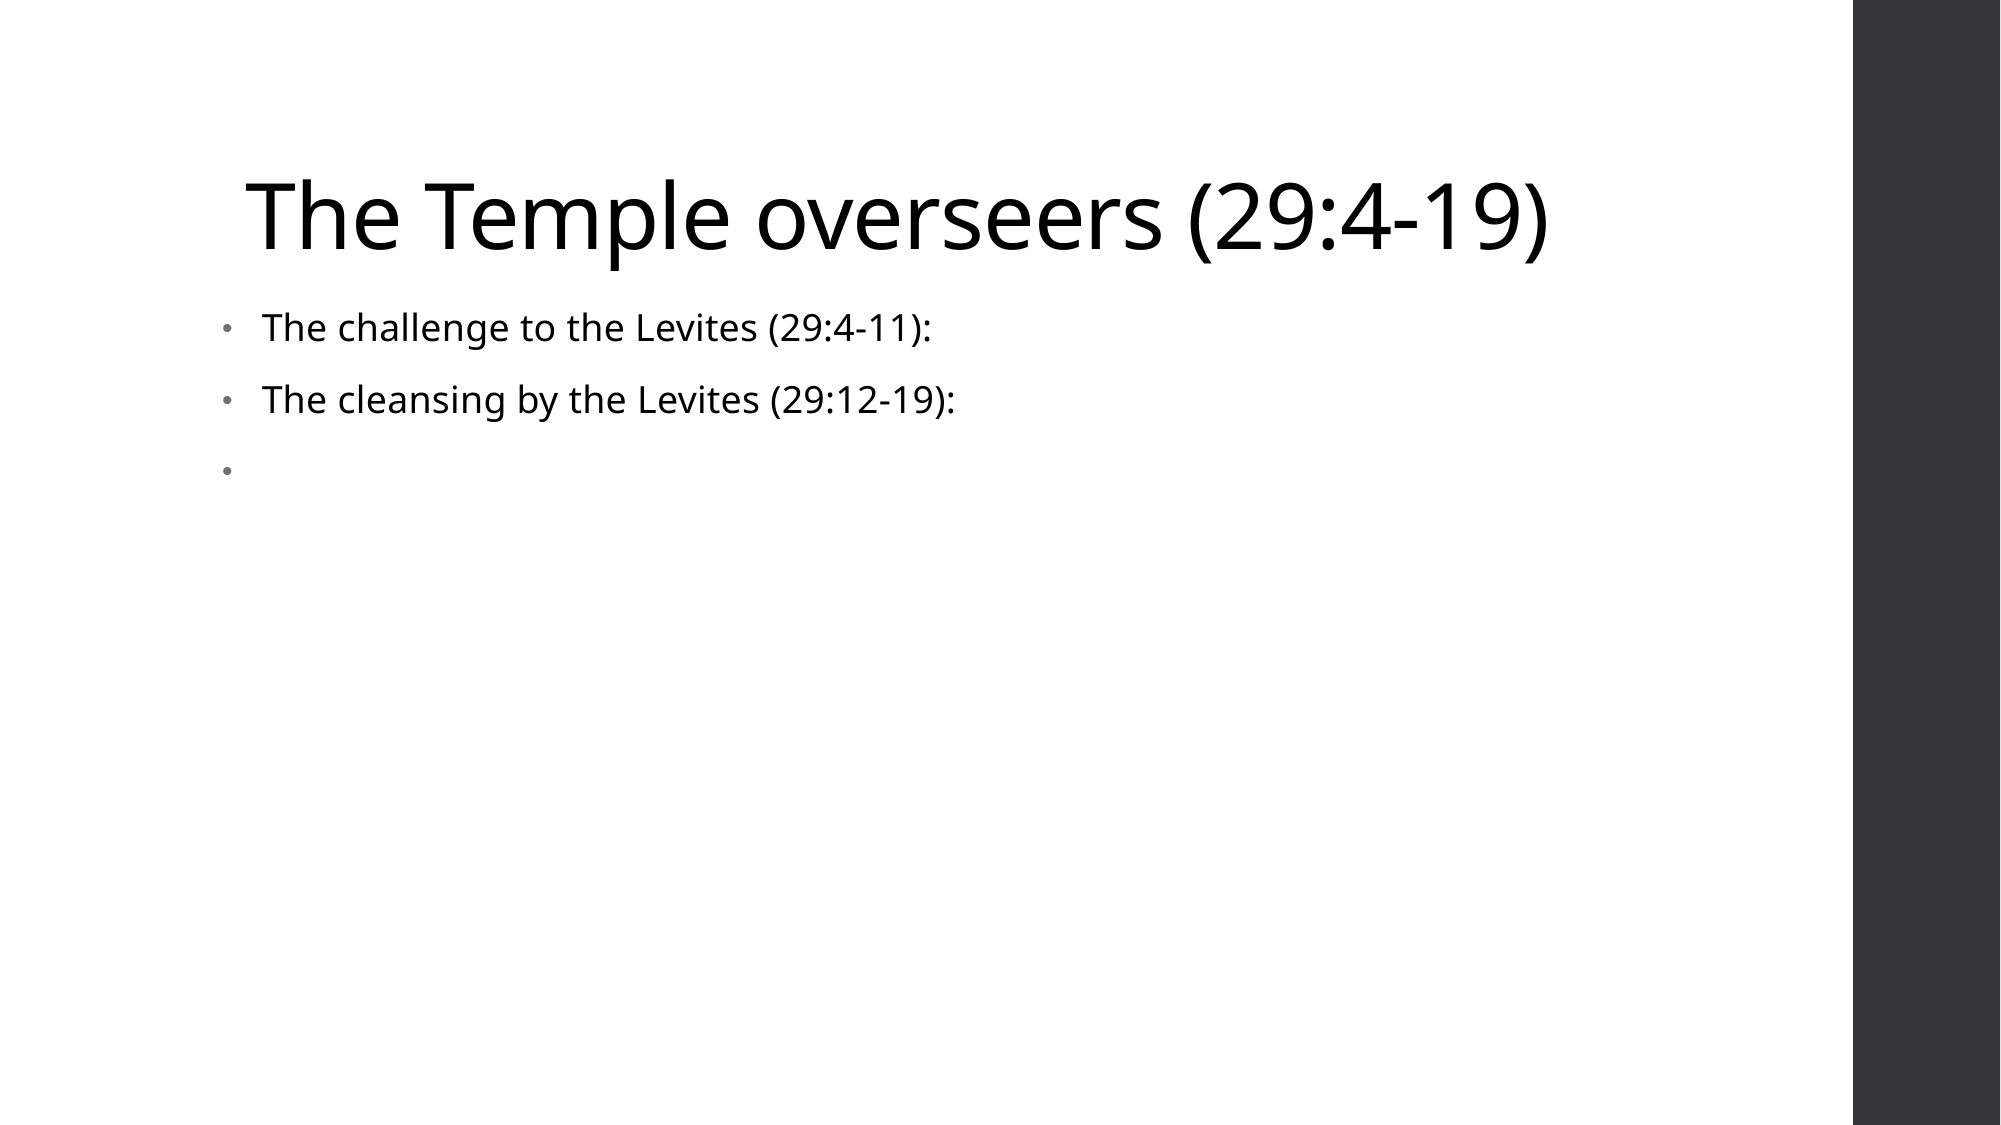

# The Temple overseers (29:4-19)
 The challenge to the Levites (29:4-11):
 The cleansing by the Levites (29:12-19):